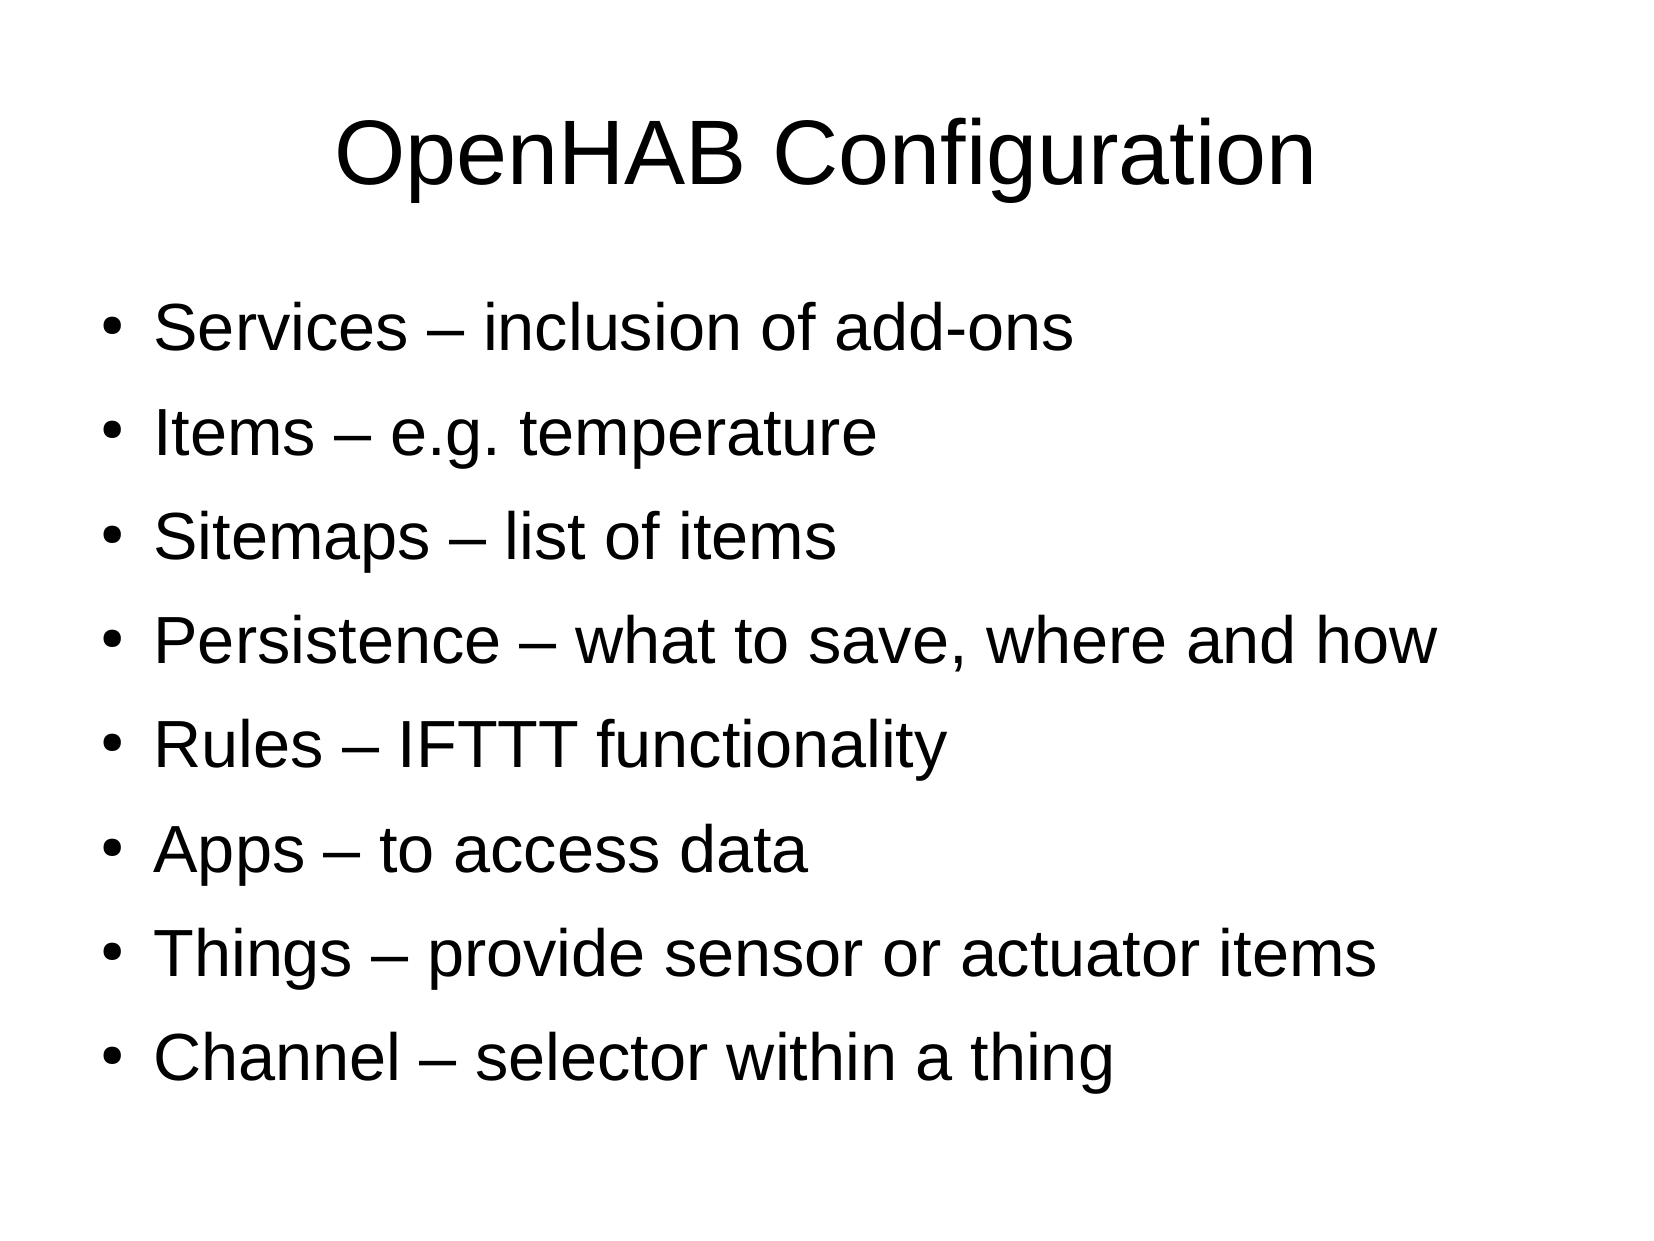

# OpenHAB Configuration
Services – inclusion of add-ons
Items – e.g. temperature
Sitemaps – list of items
Persistence – what to save, where and how
Rules – IFTTT functionality
Apps – to access data
Things – provide sensor or actuator items
Channel – selector within a thing